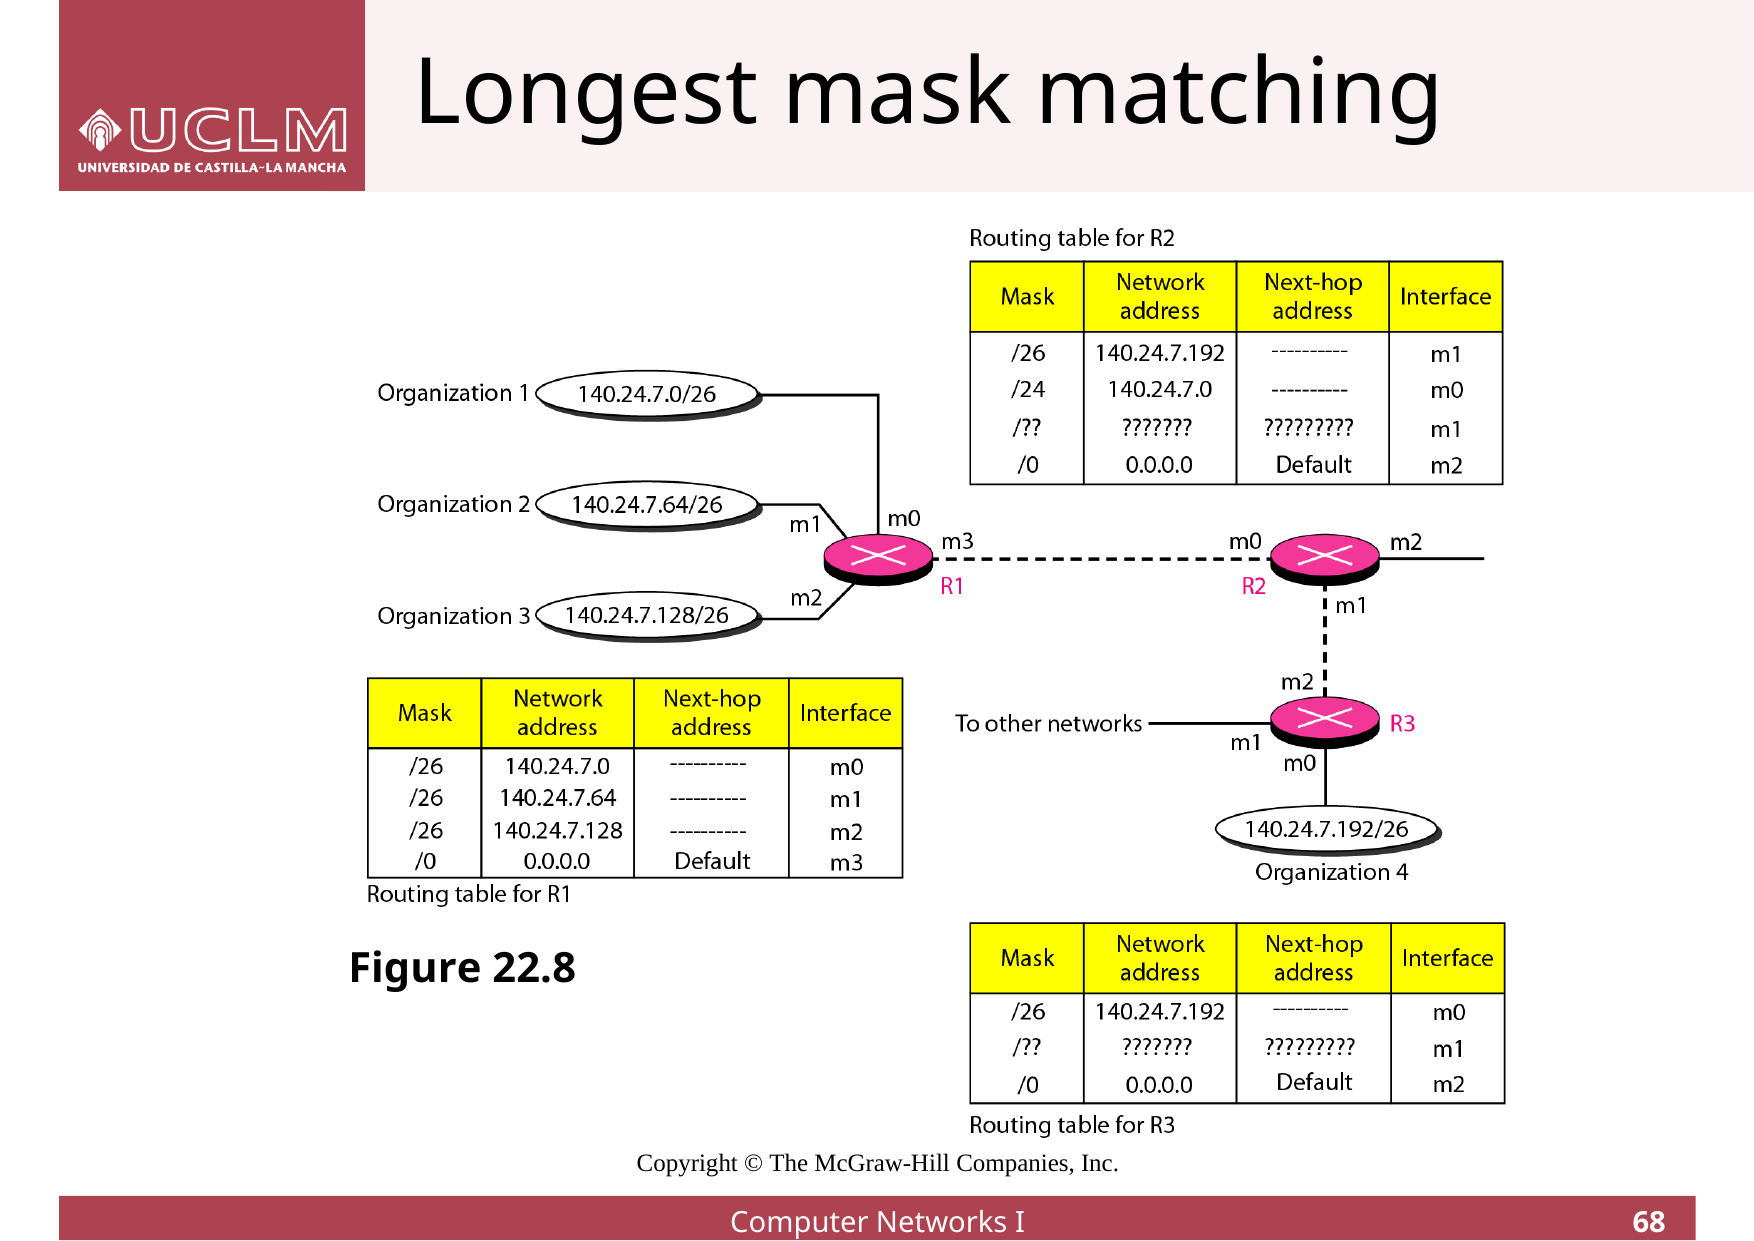

# Longest mask matching
Figure 22.8
Copyright © The McGraw-Hill Companies, Inc.
Computer Networks I
68